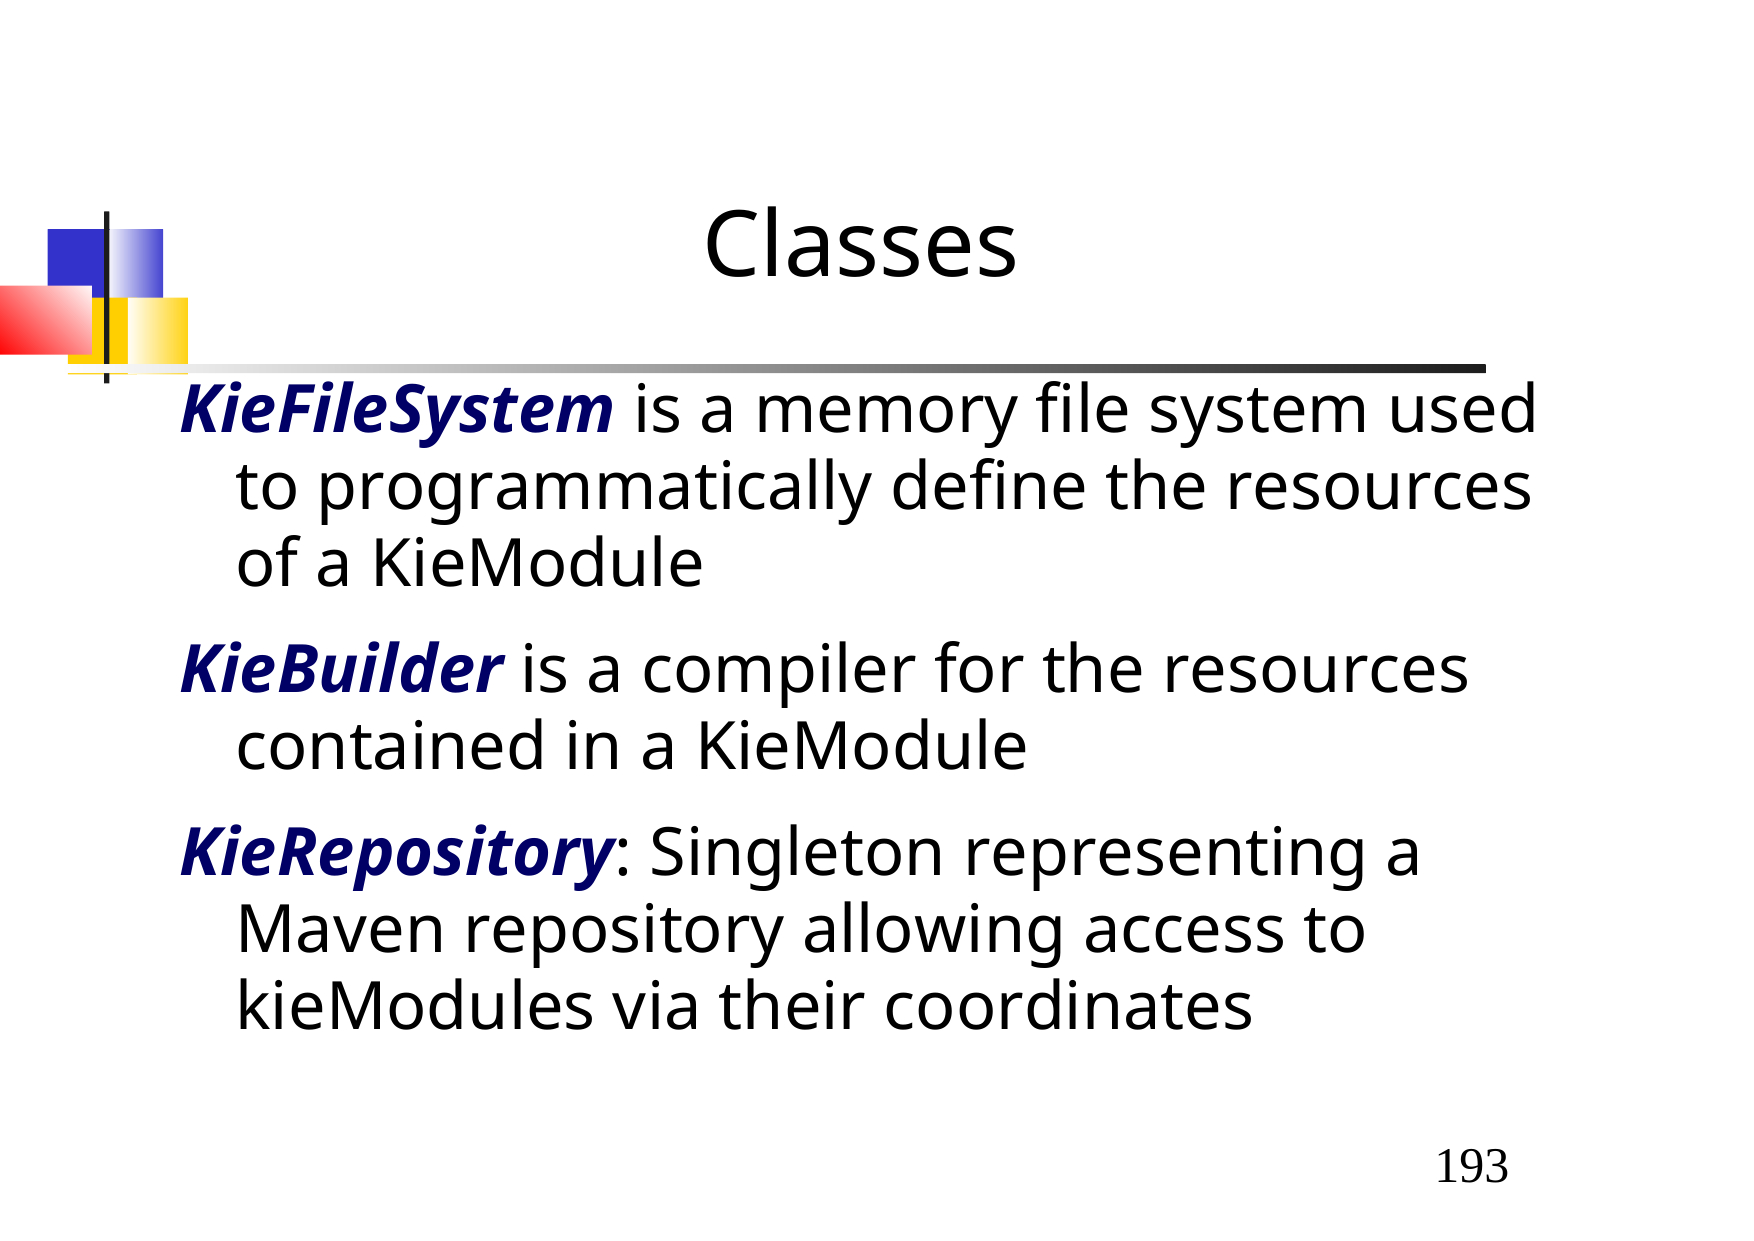

# Classes
KieFileSystem is a memory file system used to programmatically define the resources of a KieModule
KieBuilder is a compiler for the resources contained in a KieModule
KieRepository: Singleton representing a Maven repository allowing access to kieModules via their coordinates